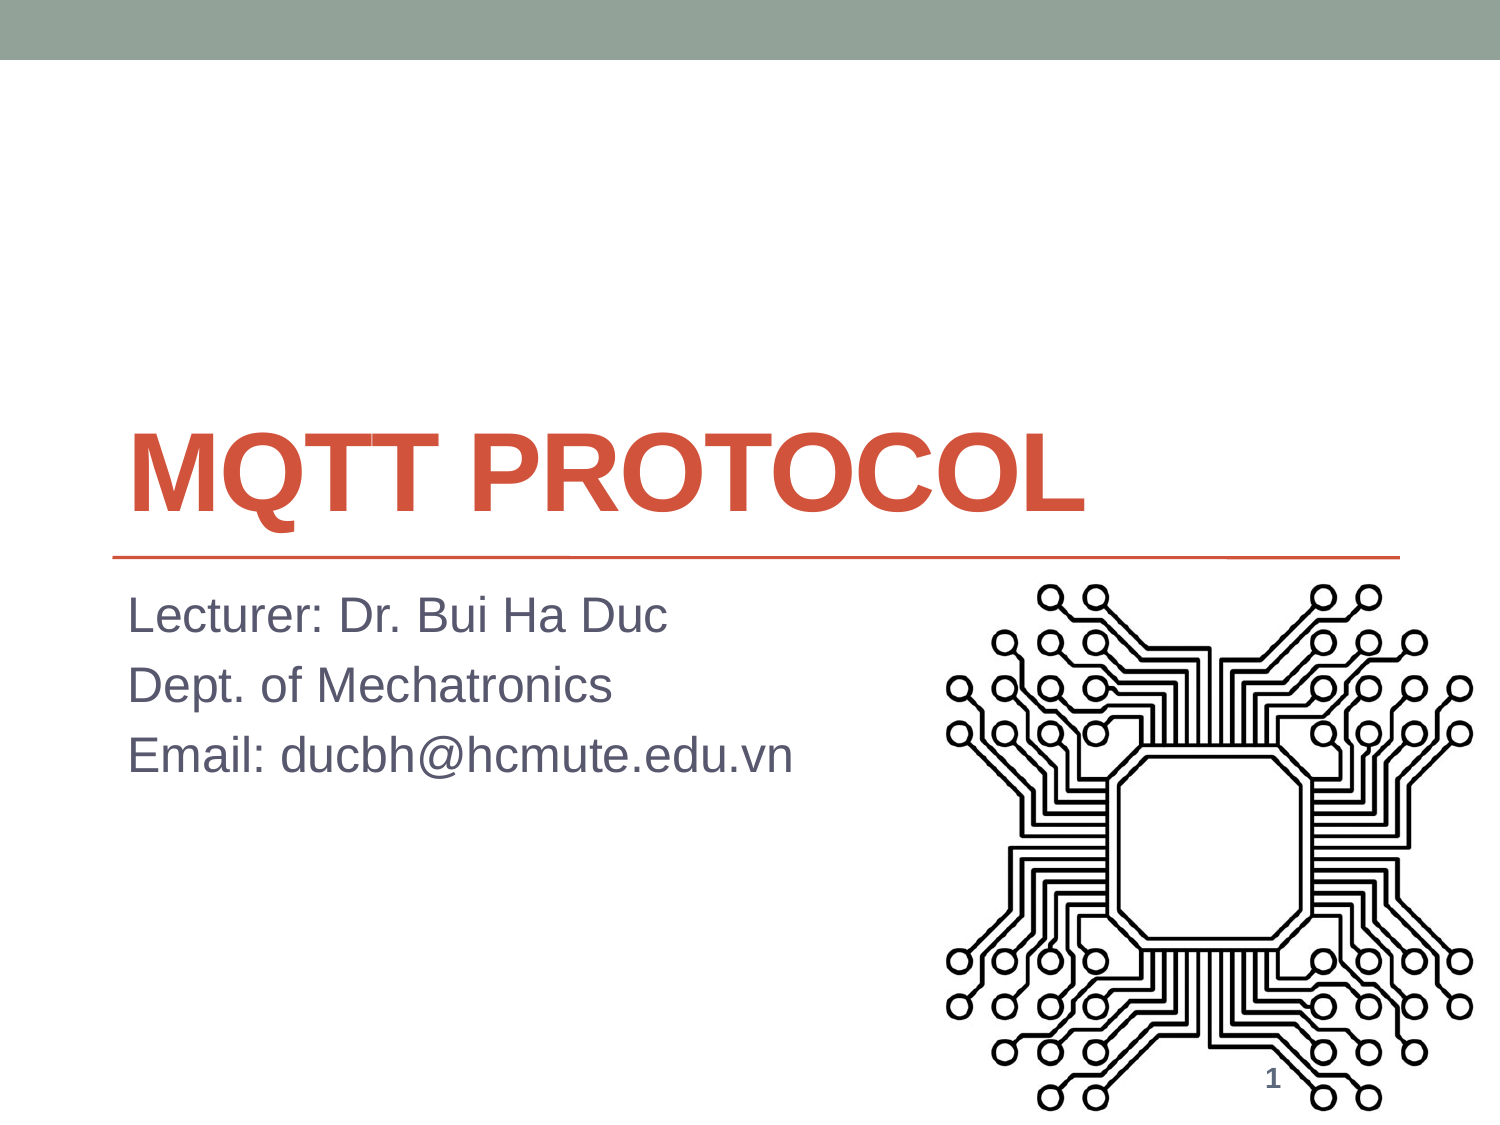

# MQTT PROTOCOL
Lecturer: Dr. Bui Ha Duc
Dept. of Mechatronics
Email: ducbh@hcmute.edu.vn